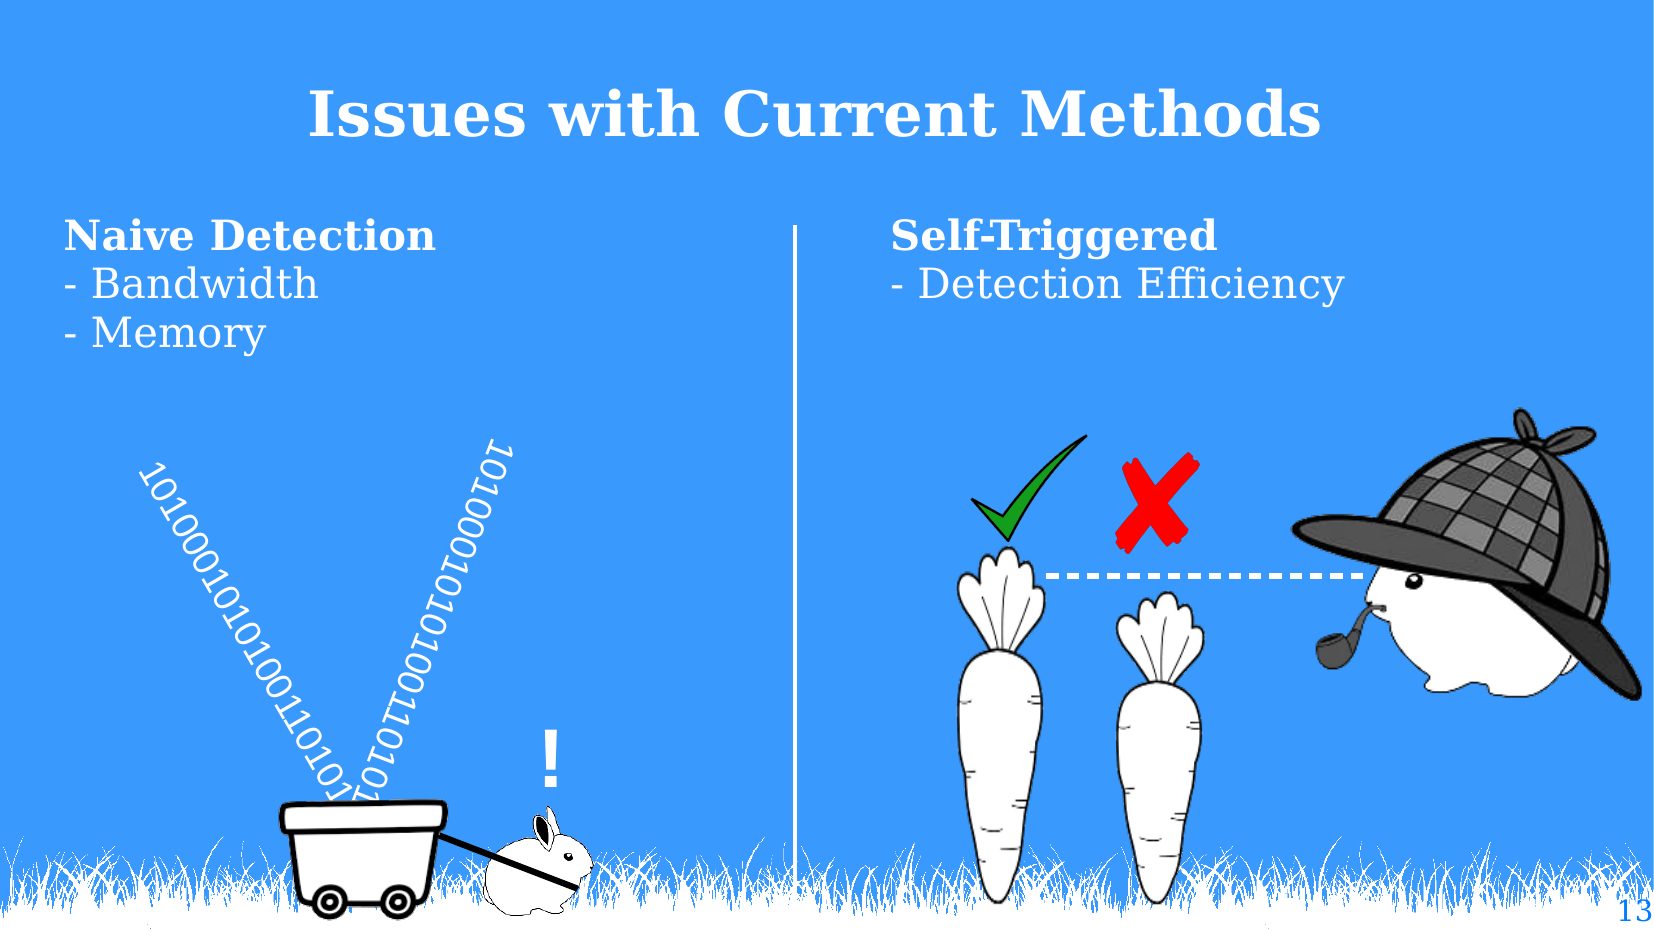

# Issues with Current Methods
Naive Detection
- Bandwidth
- Memory
Self-Triggered
- Detection Efficiency
1010001010100110101001
1010001010100110101001
!
13